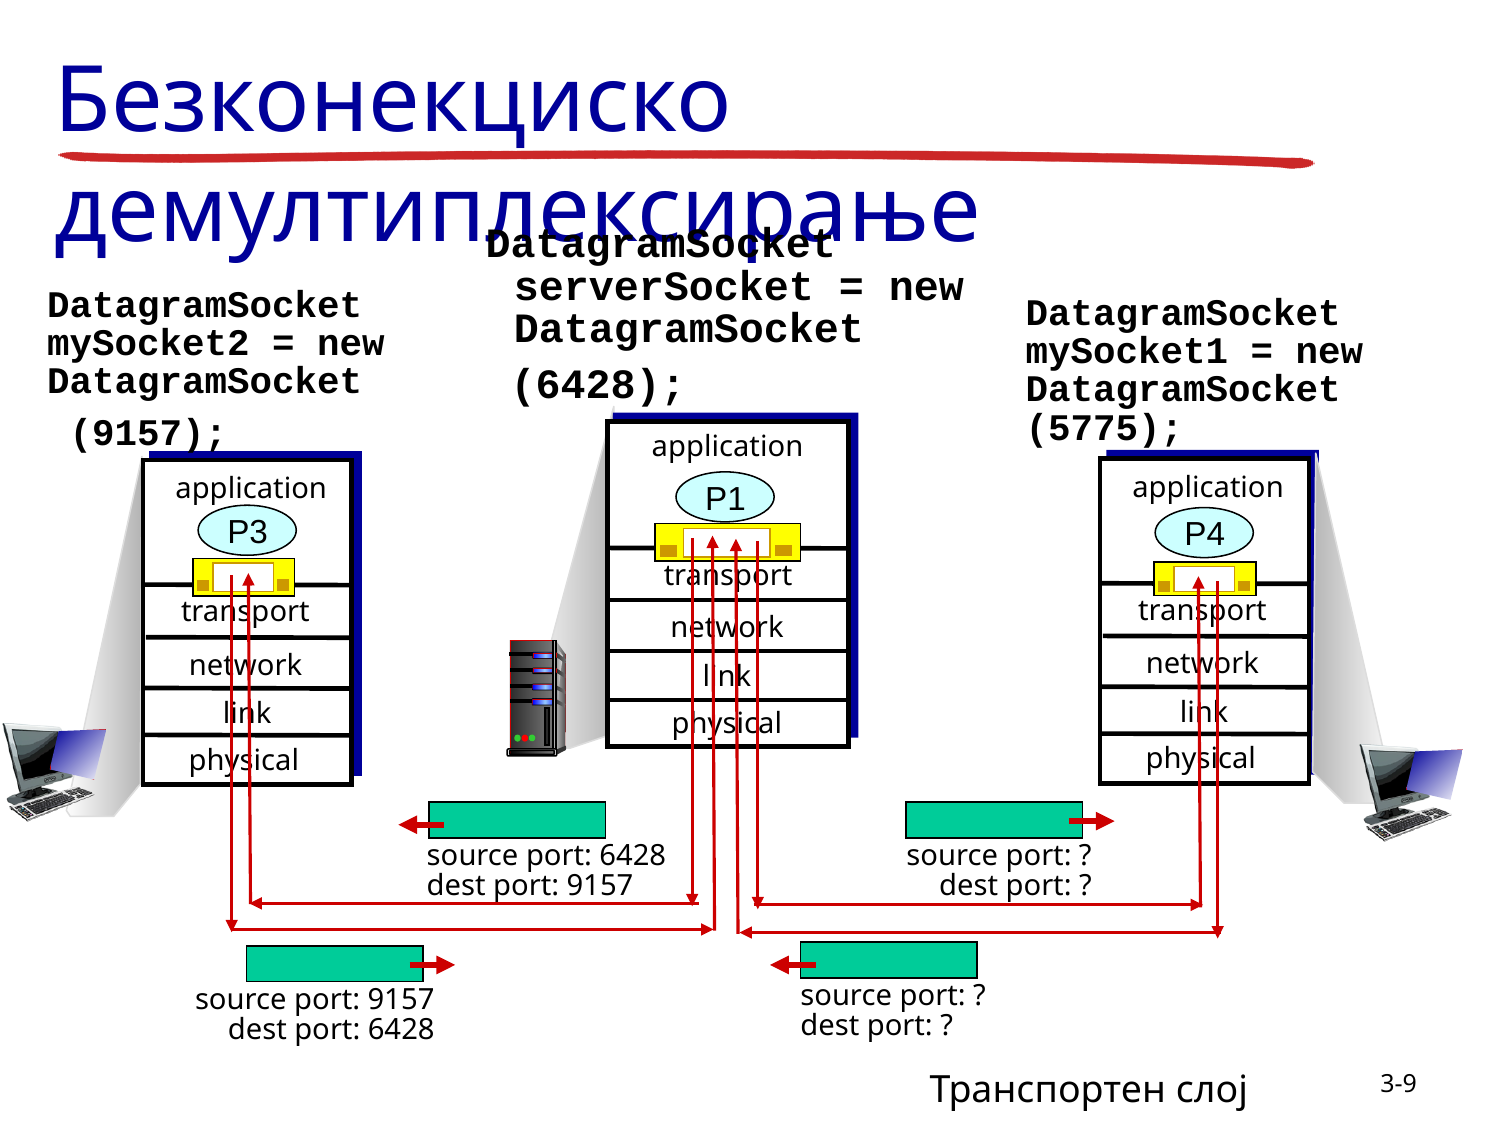

# Безконекциско демултиплексирање
DatagramSocket serverSocket = new DatagramSocket
 (6428);
DatagramSocket mySocket2 = new DatagramSocket
 (9157);
DatagramSocket mySocket1 = new DatagramSocket (5775);
application
application
application
P1
P3
P4
transport
transport
transport
network
network
network
link
link
link
physical
physical
physical
source port: 6428
dest port: 9157
source port: ?
dest port: ?
source port: ?
dest port: ?
source port: 9157
dest port: 6428
Транспортен слој